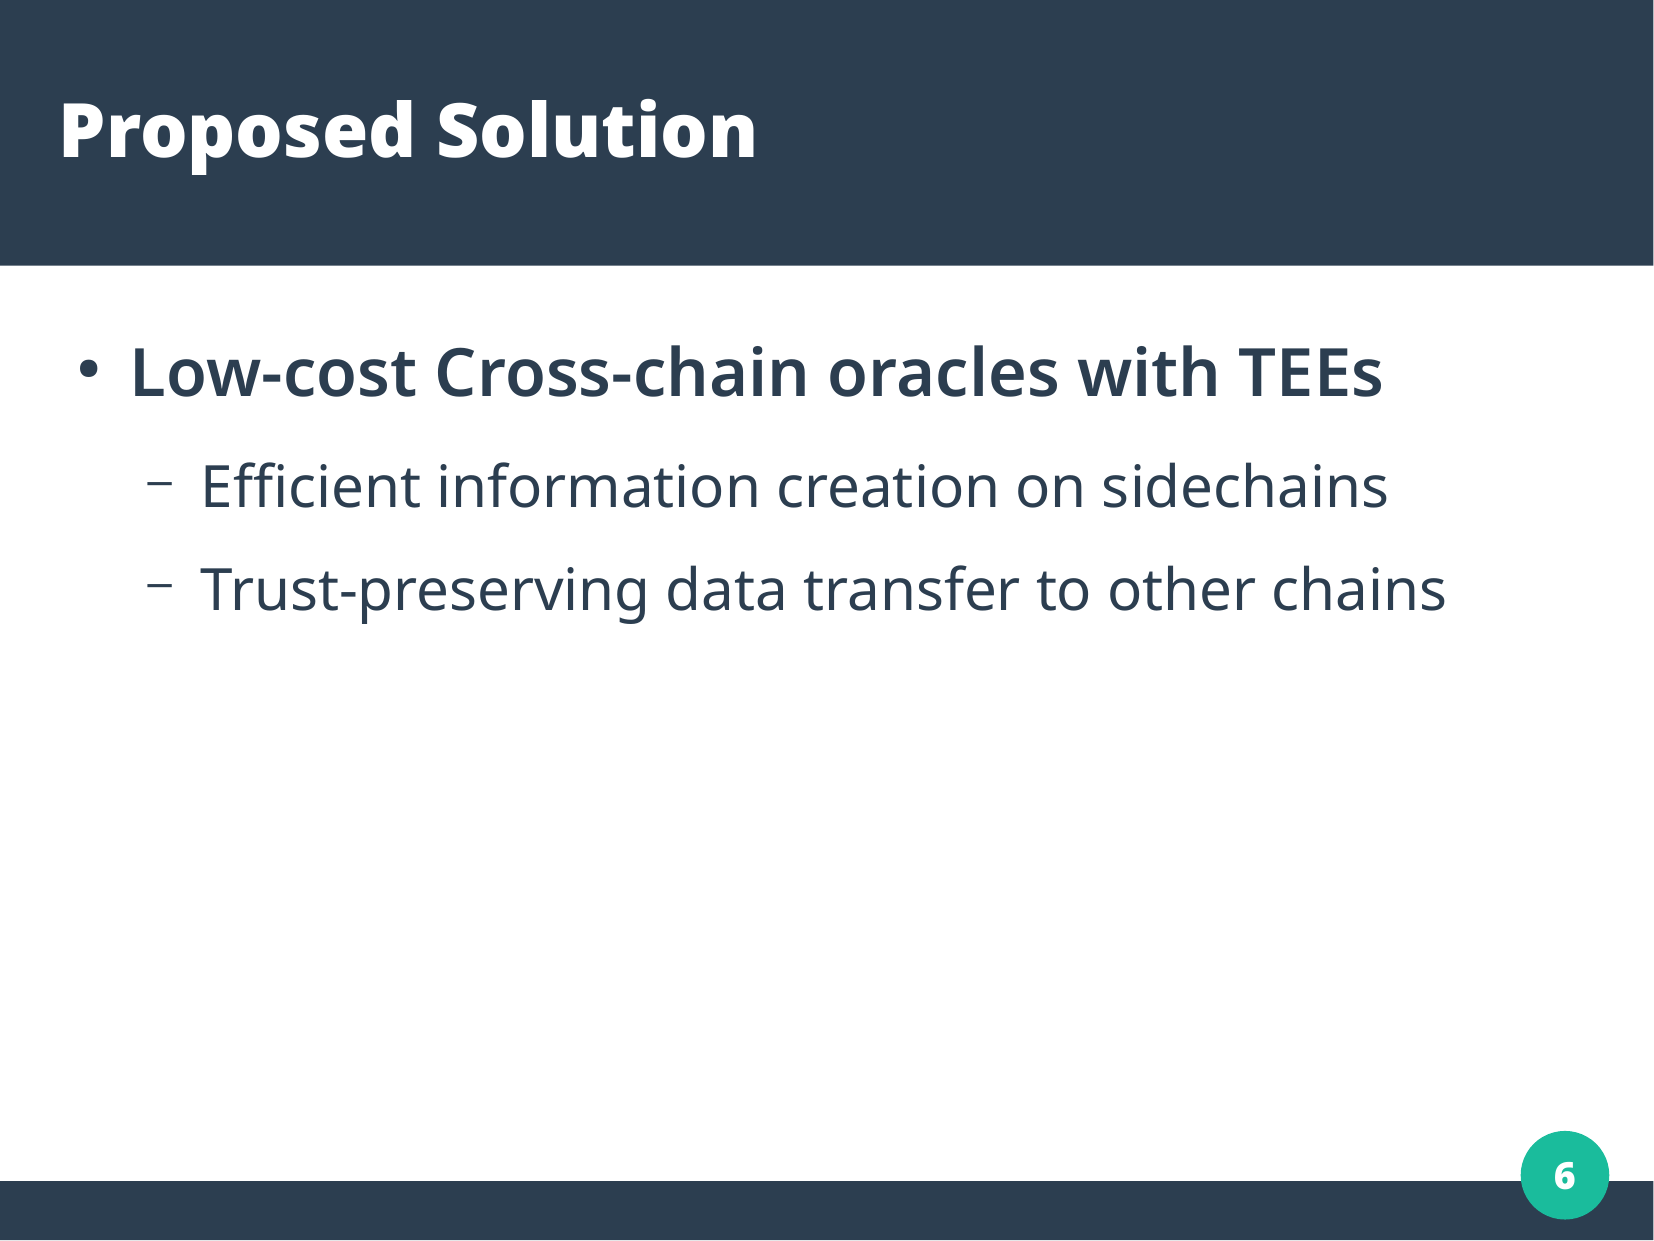

# Proposed Solution
Low-cost Cross-chain oracles with TEEs
Efficient information creation on sidechains
Trust-preserving data transfer to other chains
6